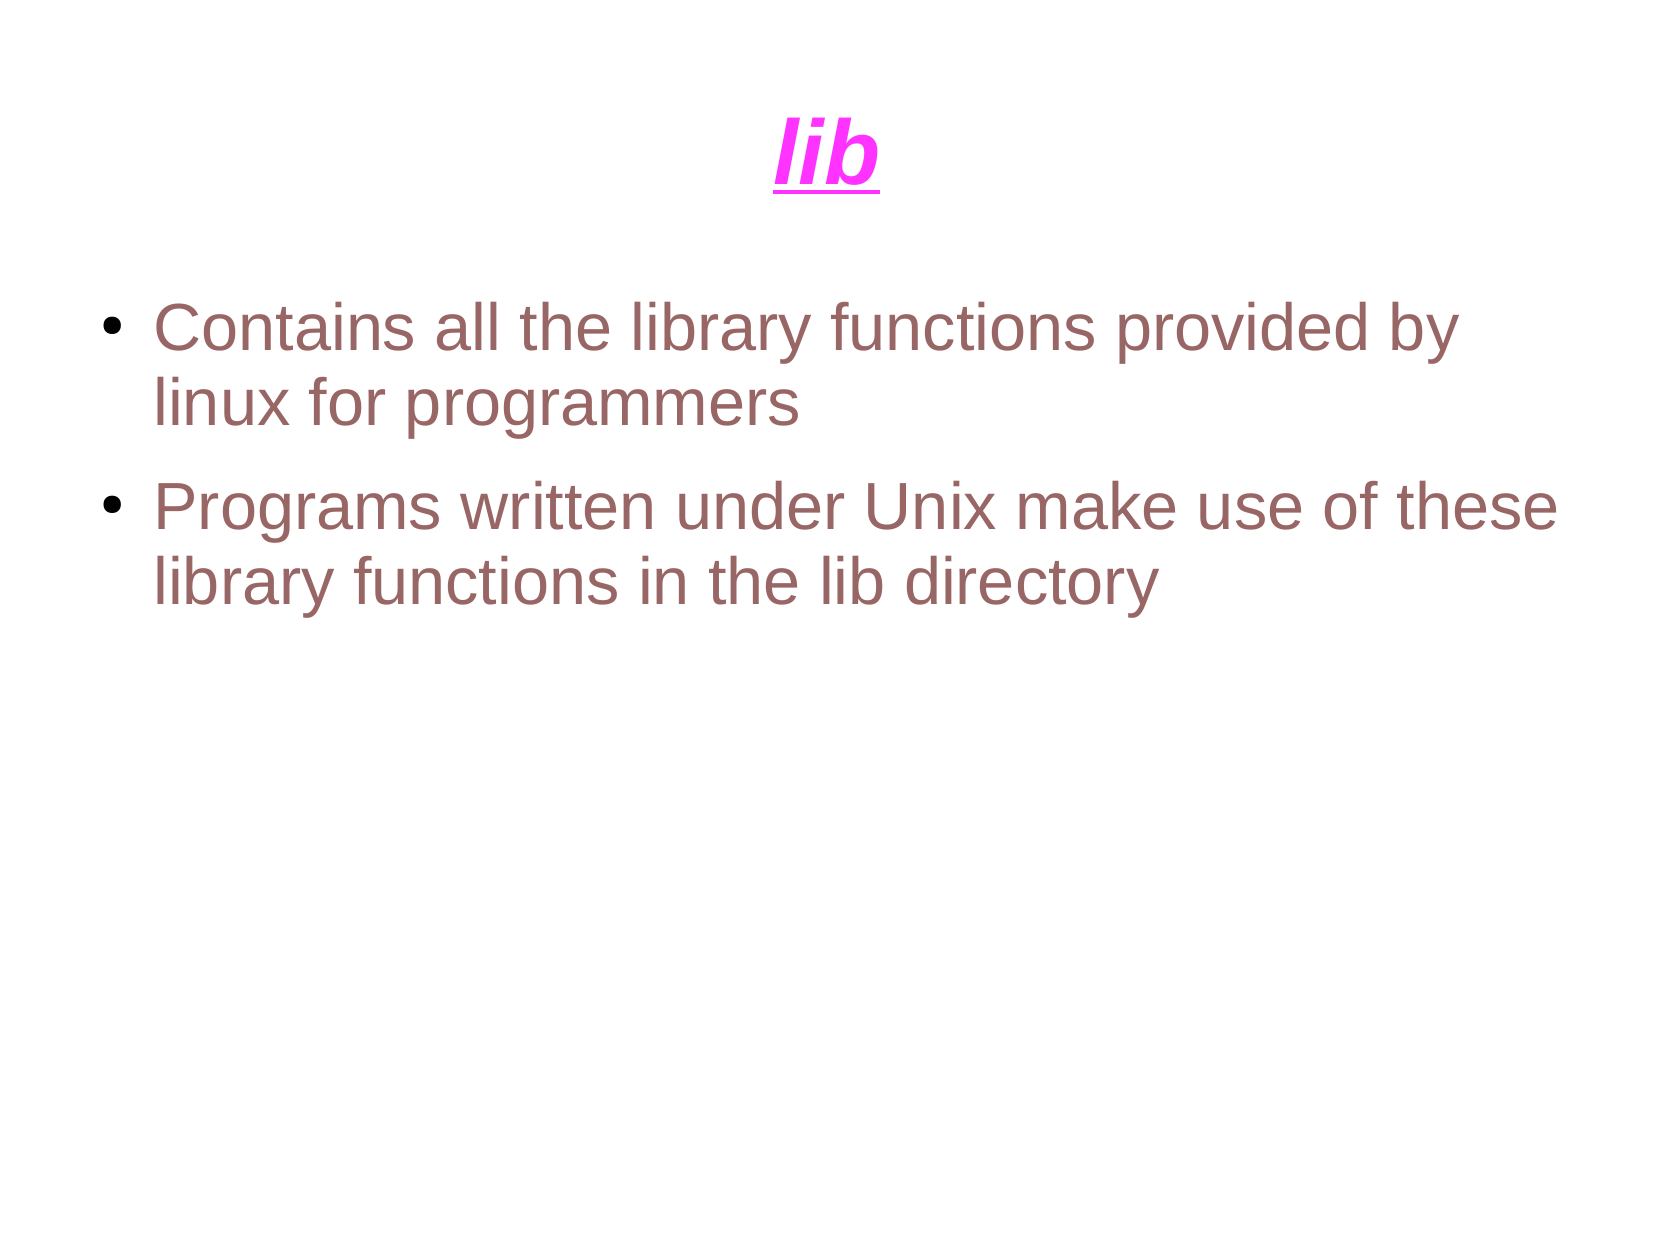

# lib
Contains all the library functions provided by linux for programmers
Programs written under Unix make use of these library functions in the lib directory